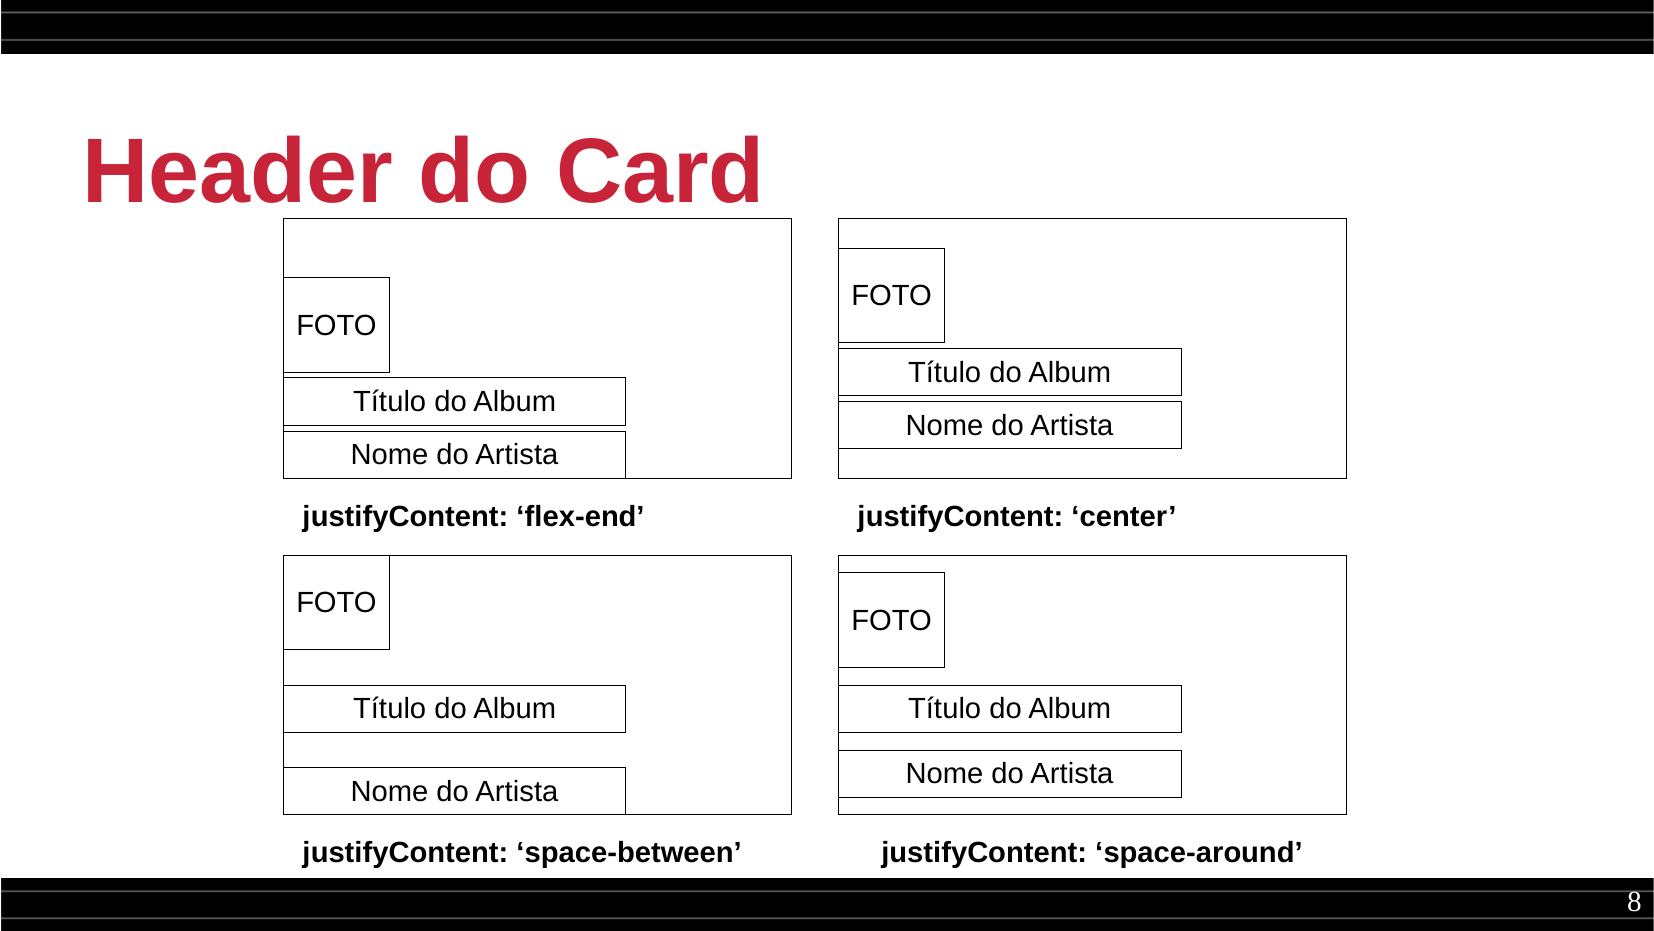

# Header do Card
FOTO
FOTO
Título do Album
Título do Album
Nome do Artista
Nome do Artista
justifyContent: ‘flex-end’
justifyContent: ‘center’
FOTO
FOTO
Título do Album
Título do Album
Nome do Artista
Nome do Artista
justifyContent: ‘space-between’
justifyContent: ‘space-around’